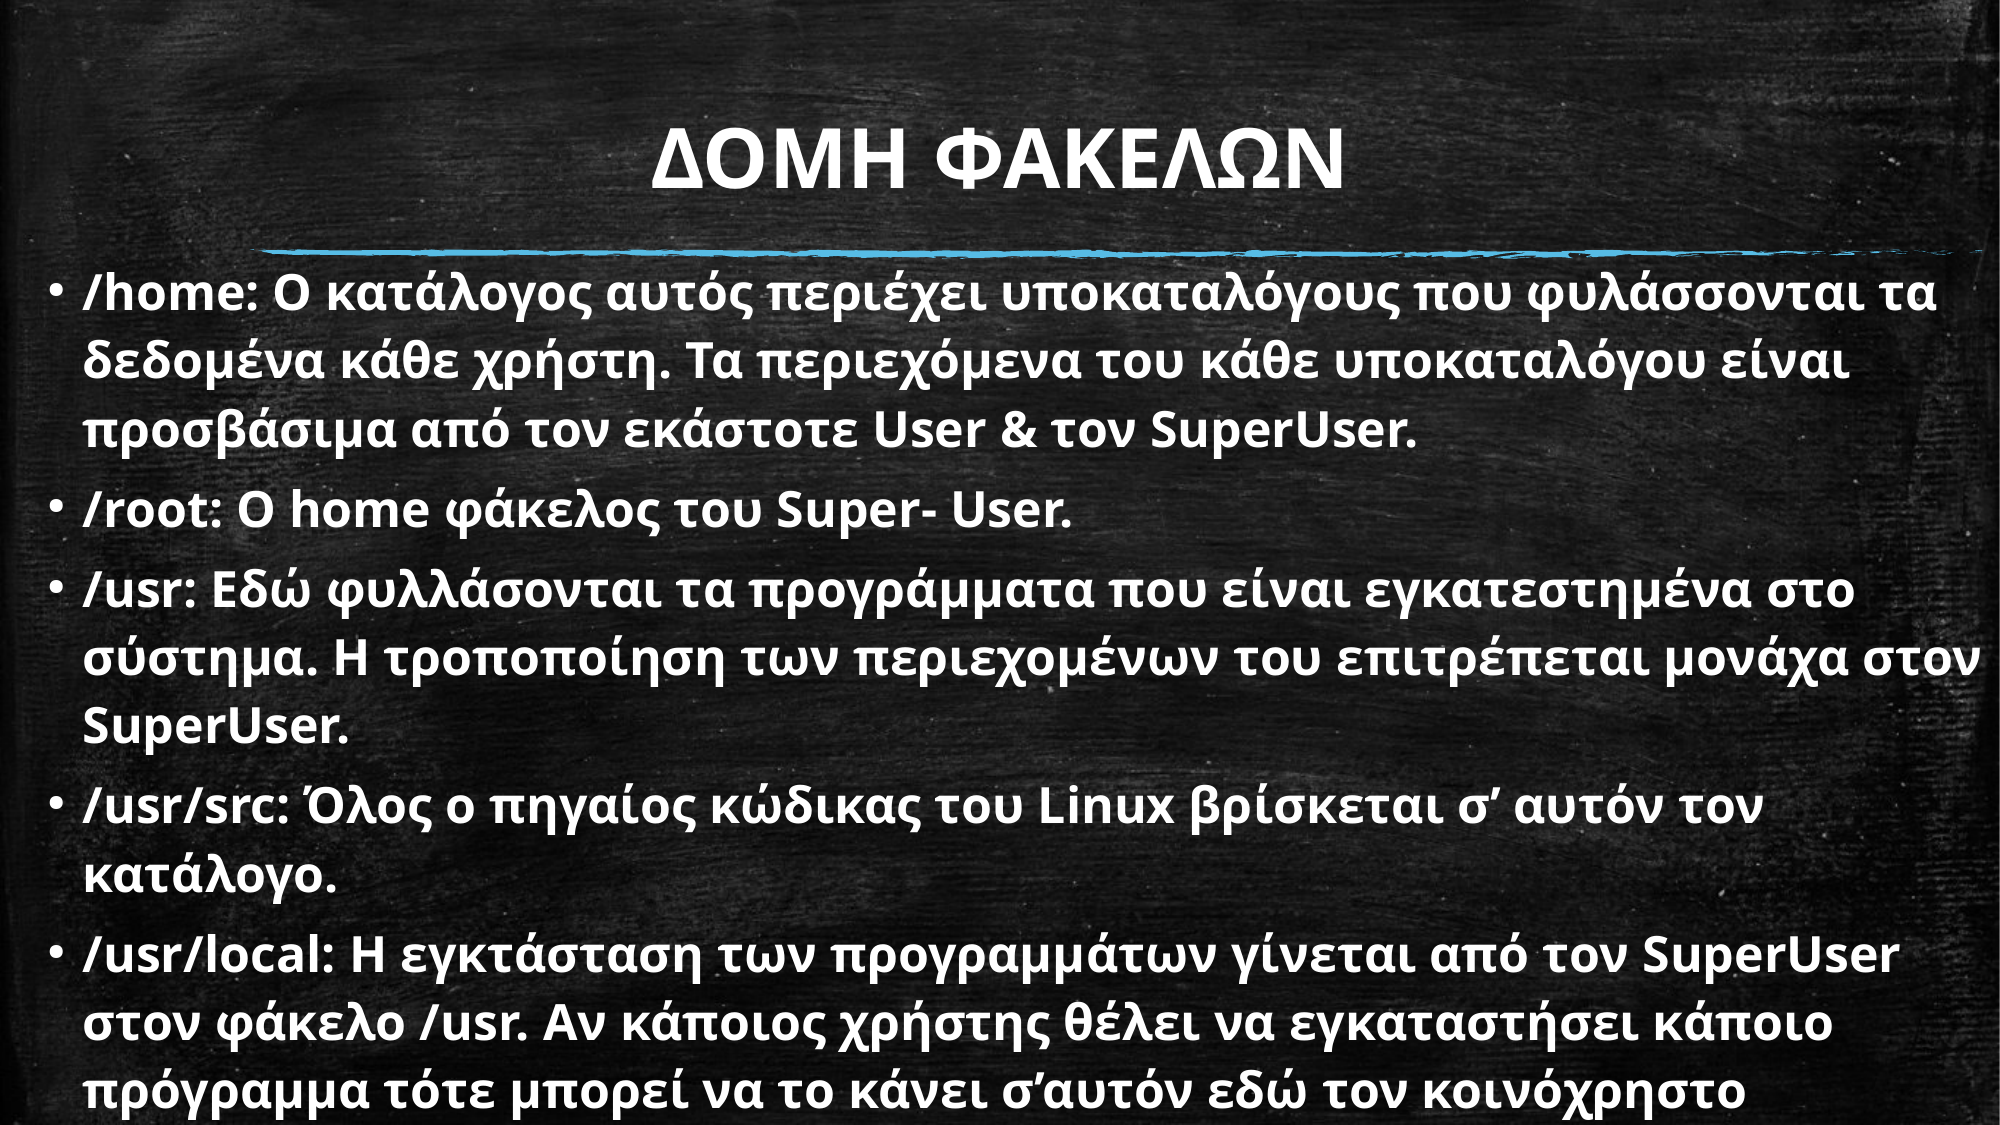

# ΔΟΜΗ ΦΑΚΕΛΩΝ
/home: Ο κατάλογος αυτός περιέχει υποκαταλόγους που φυλάσσονται τα δεδομένα κάθε χρήστη. Τα περιεχόμενα του κάθε υποκαταλόγου είναι προσβάσιμα από τον εκάστοτε User & τον SuperUser.
/root: Ο home φάκελος του Super- User.
/usr: Εδώ φυλλάσονται τα προγράμματα που είναι εγκατεστημένα στο σύστημα. Η τροποποίηση των περιεχομένων του επιτρέπεται μονάχα στον SuperUser.
/usr/src: Όλος ο πηγαίος κώδικας του Linux βρίσκεται σ’ αυτόν τον κατάλογο.
/usr/local: Η εγκτάσταση των προγραμμάτων γίνεται από τον SuperUser στον φάκελο /usr. Αν κάποιος χρήστης θέλει να εγκαταστήσει κάποιο πρόγραμμα τότε μπορεί να το κάνει σ’αυτόν εδώ τον κοινόχρηστο υποκατάλογο του /usr.